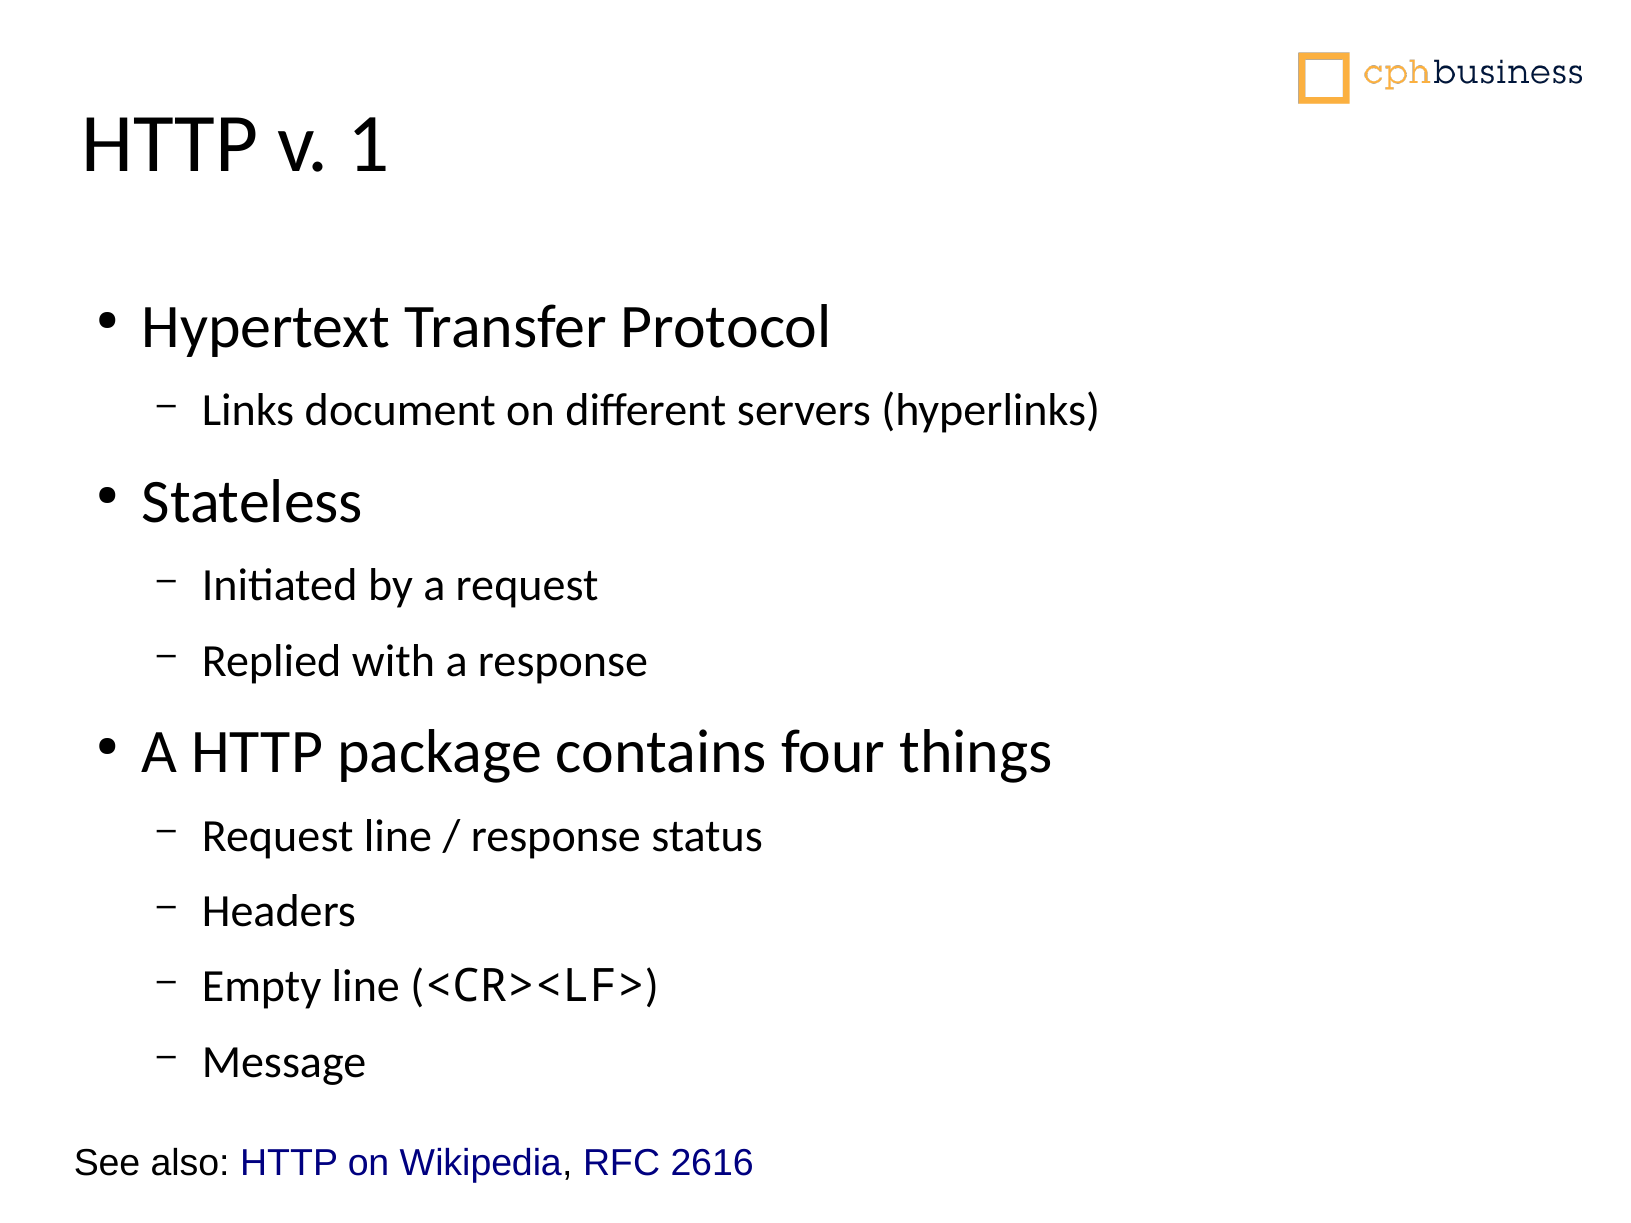

HTTP v. 1
# Hypertext Transfer Protocol
Links document on different servers (hyperlinks)
Stateless
Initiated by a request
Replied with a response
A HTTP package contains four things
Request line / response status
Headers
Empty line (<CR><LF>)
Message
See also: HTTP on Wikipedia, RFC 2616